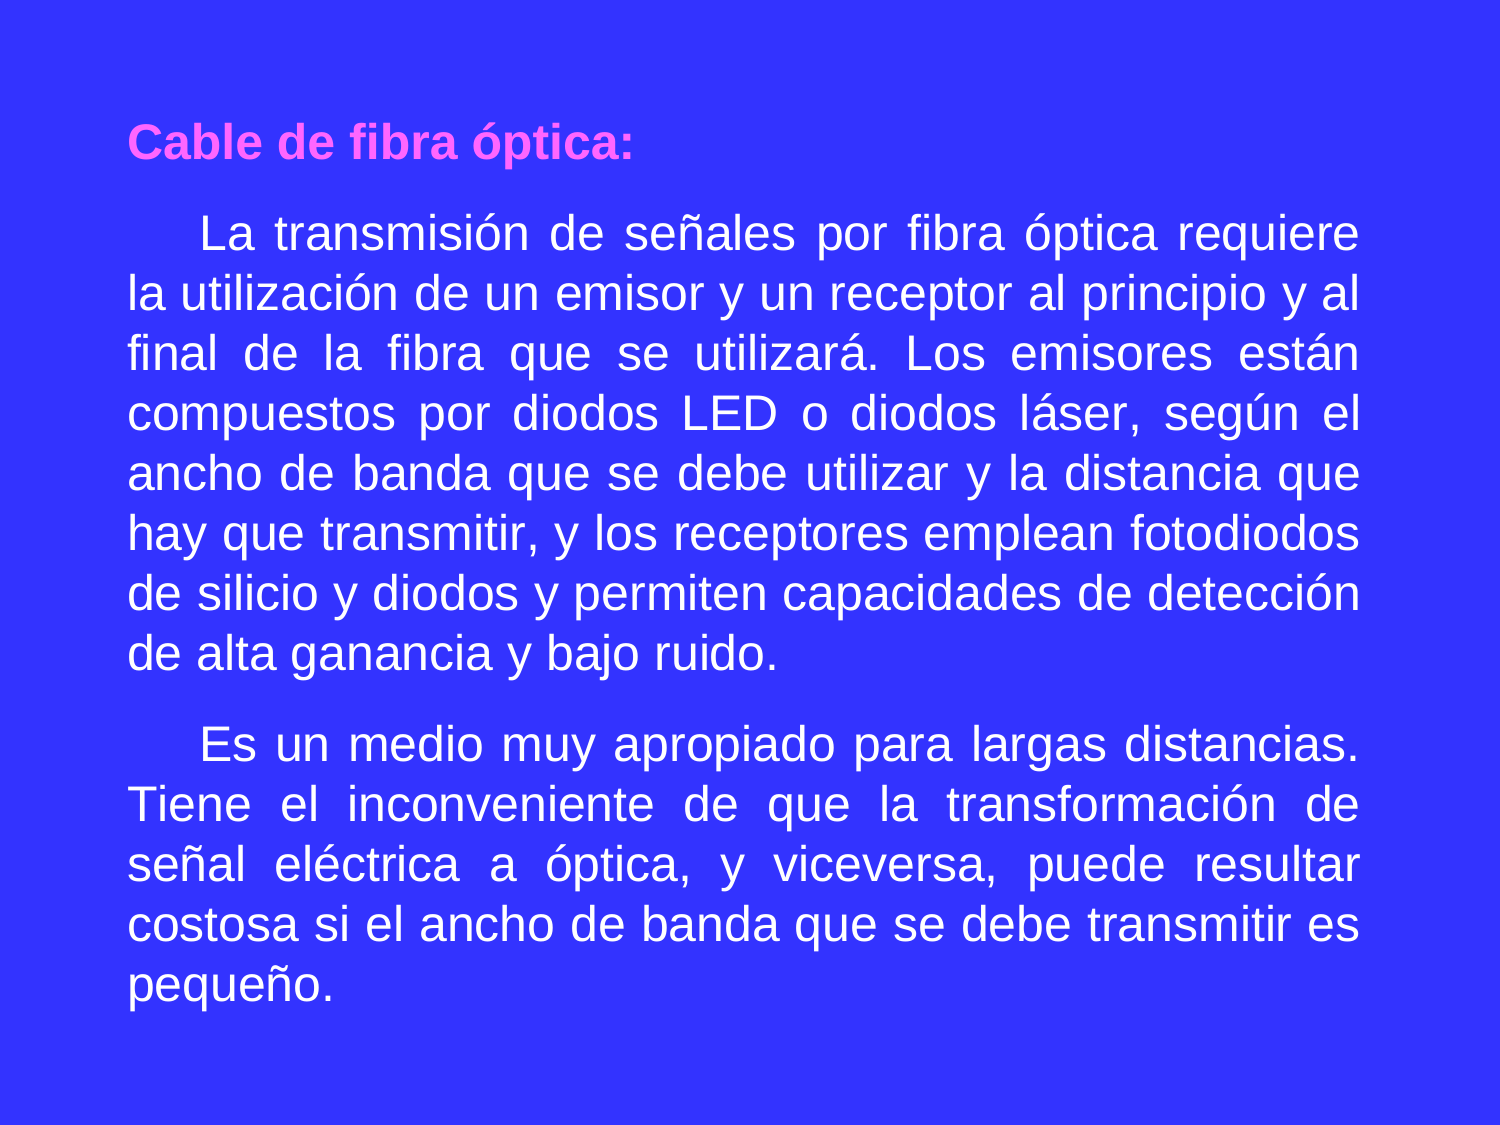

Cable de fibra óptica:
	La transmisión de señales por fibra óptica requiere la utilización de un emisor y un receptor al principio y al final de la fibra que se utilizará. Los emisores están compuestos por diodos LED o diodos láser, según el ancho de banda que se debe utilizar y la distancia que hay que transmitir, y los receptores emplean fotodiodos de silicio y diodos y permiten capacidades de detección de alta ganancia y bajo ruido.
	Es un medio muy apropiado para largas distancias. Tiene el inconveniente de que la transformación de señal eléctrica a óptica, y viceversa, puede resultar costosa si el ancho de banda que se debe transmitir es pequeño.